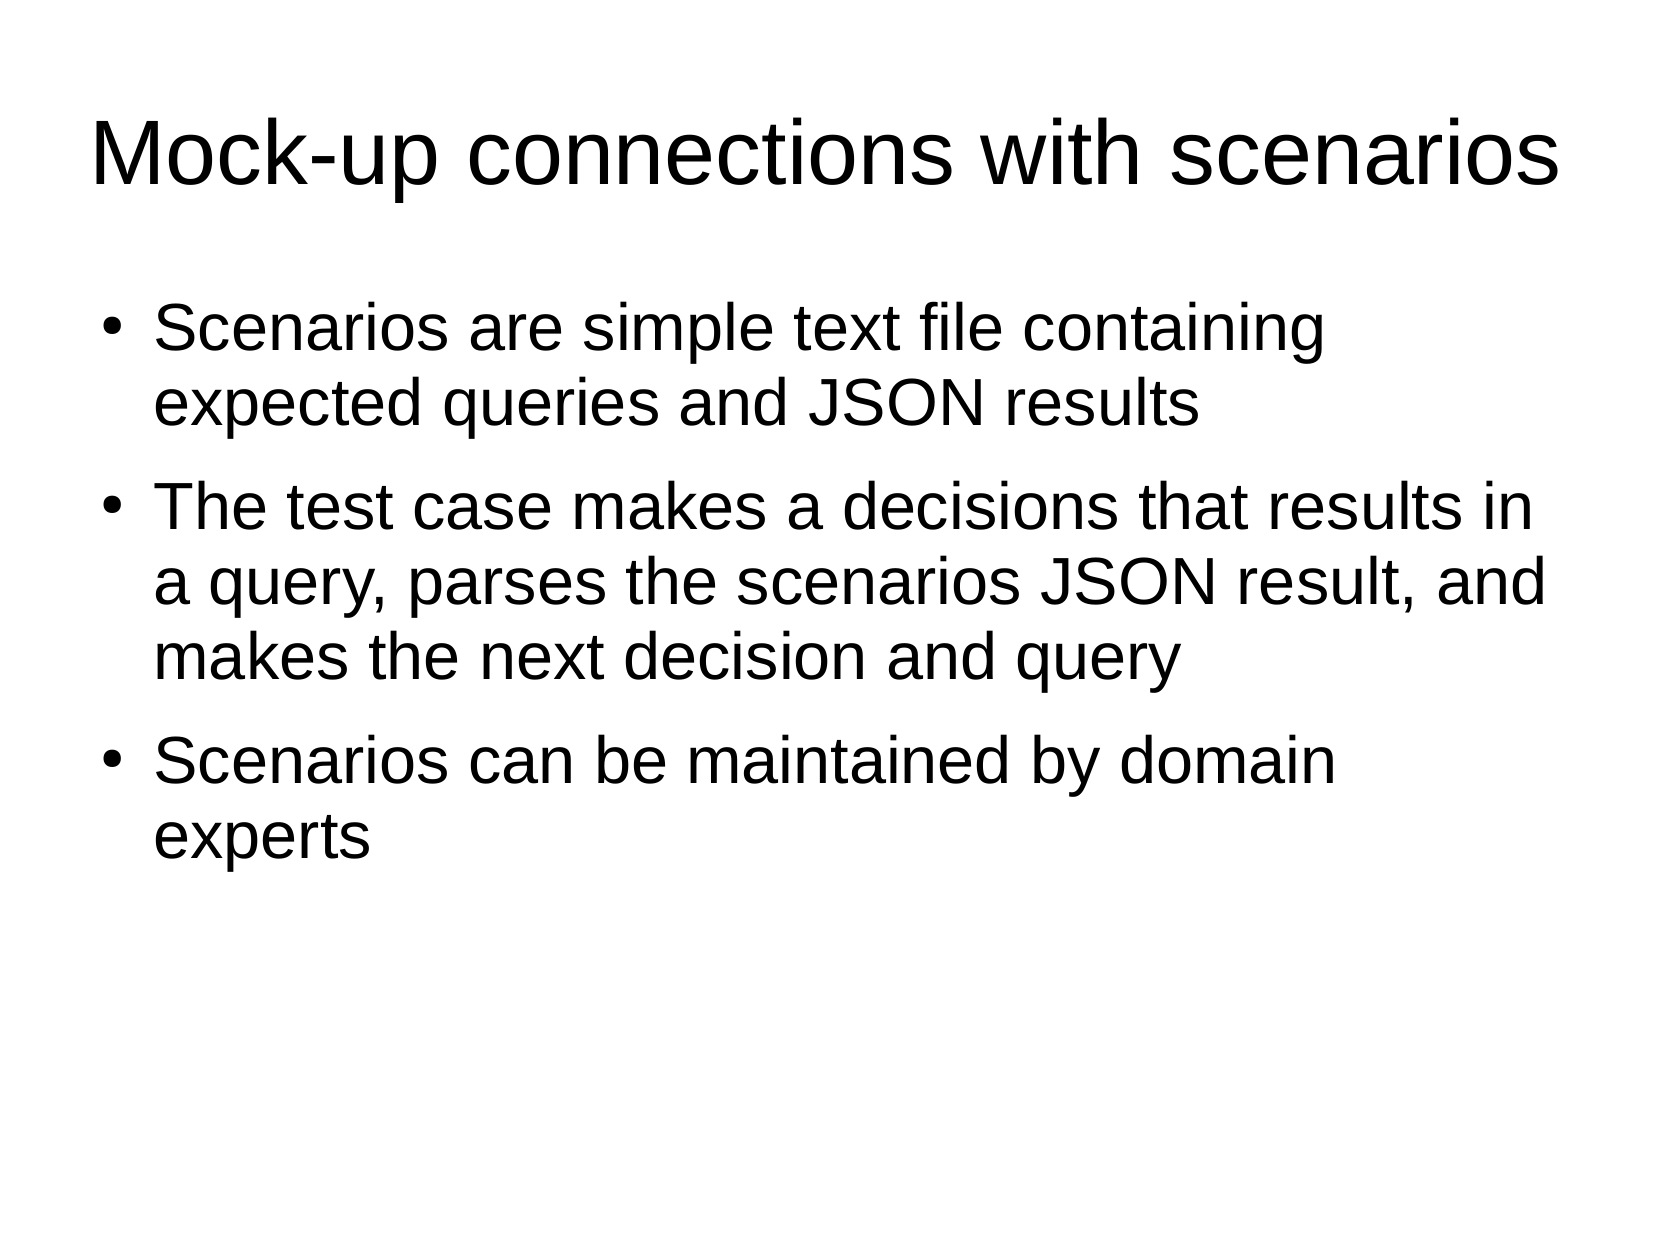

# Mock-up connections with scenarios
Scenarios are simple text file containing expected queries and JSON results
The test case makes a decisions that results in a query, parses the scenarios JSON result, and makes the next decision and query
Scenarios can be maintained by domain experts